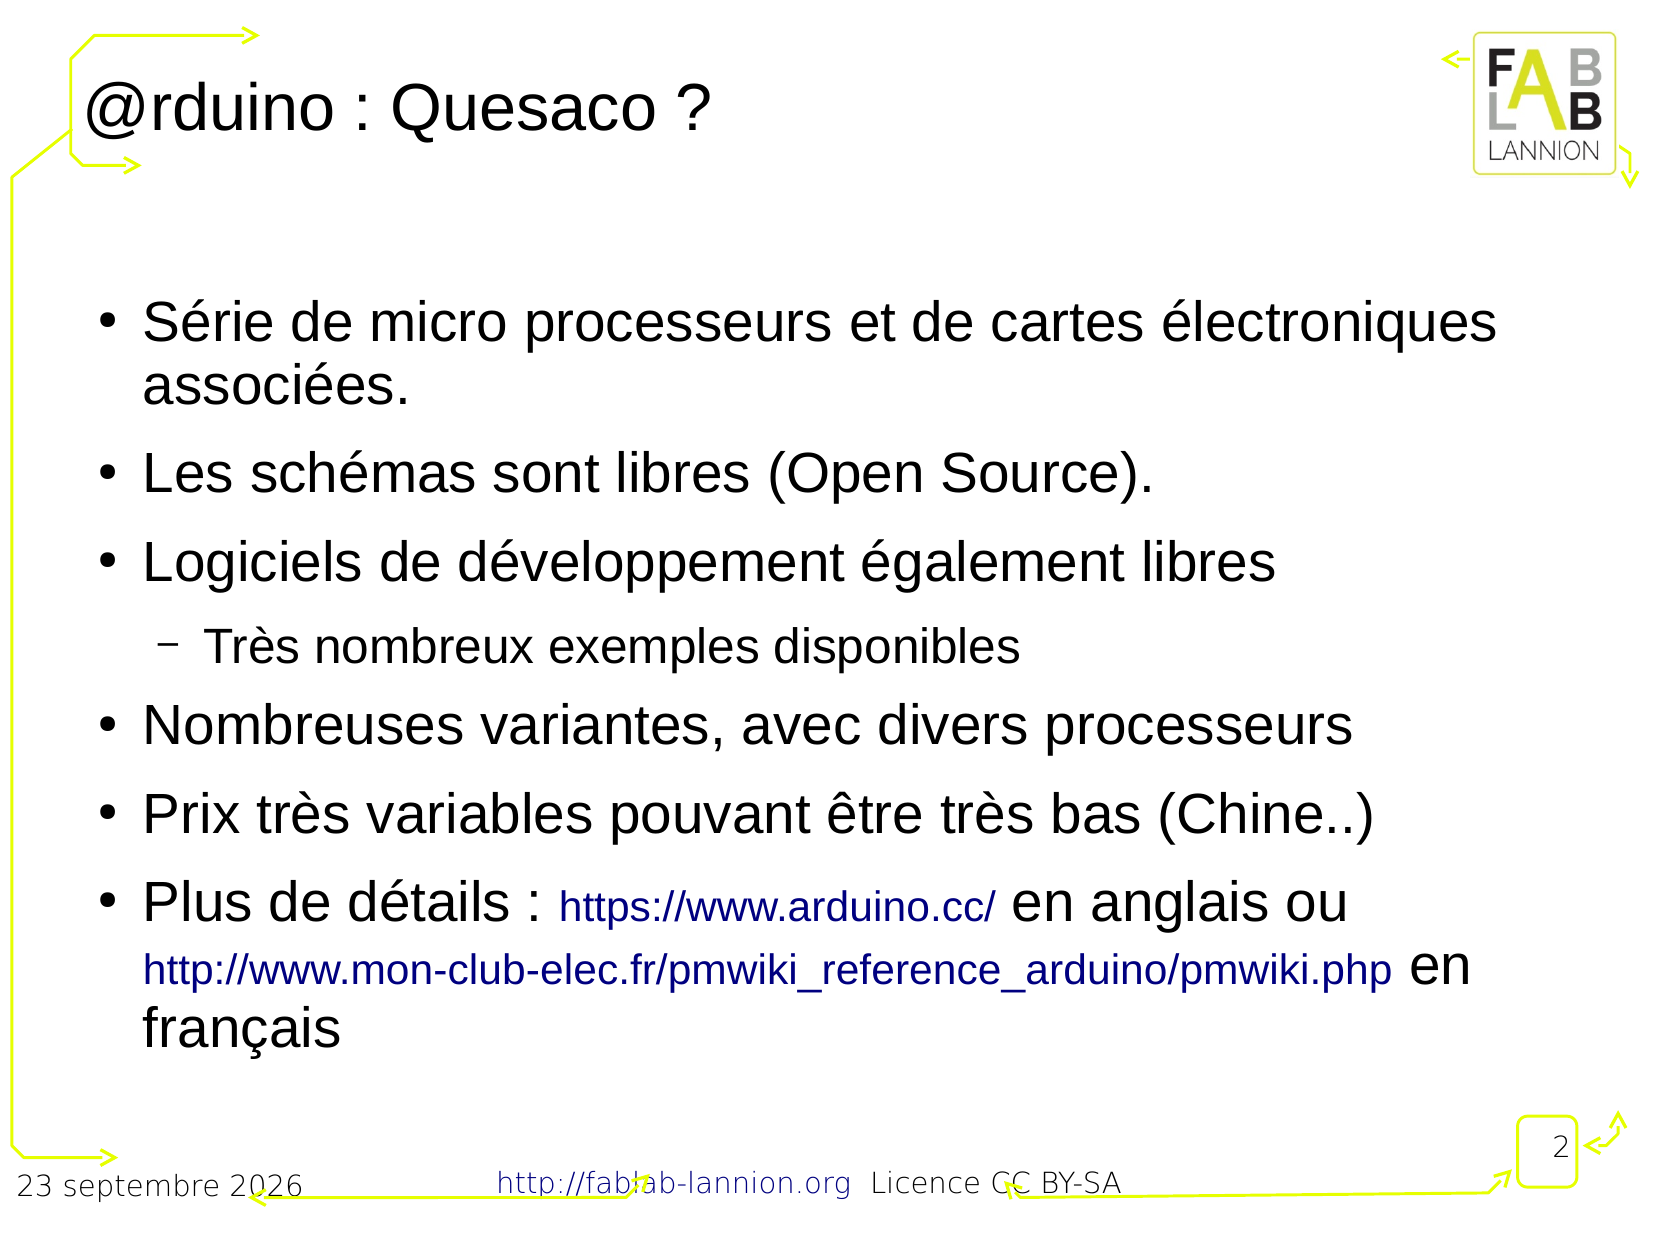

# @rduino : Quesaco ?
Série de micro processeurs et de cartes électroniques associées.
Les schémas sont libres (Open Source).
Logiciels de développement également libres
Très nombreux exemples disponibles
Nombreuses variantes, avec divers processeurs
Prix très variables pouvant être très bas (Chine..)
Plus de détails : https://www.arduino.cc/ en anglais ou http://www.mon-club-elec.fr/pmwiki_reference_arduino/pmwiki.php en français
2